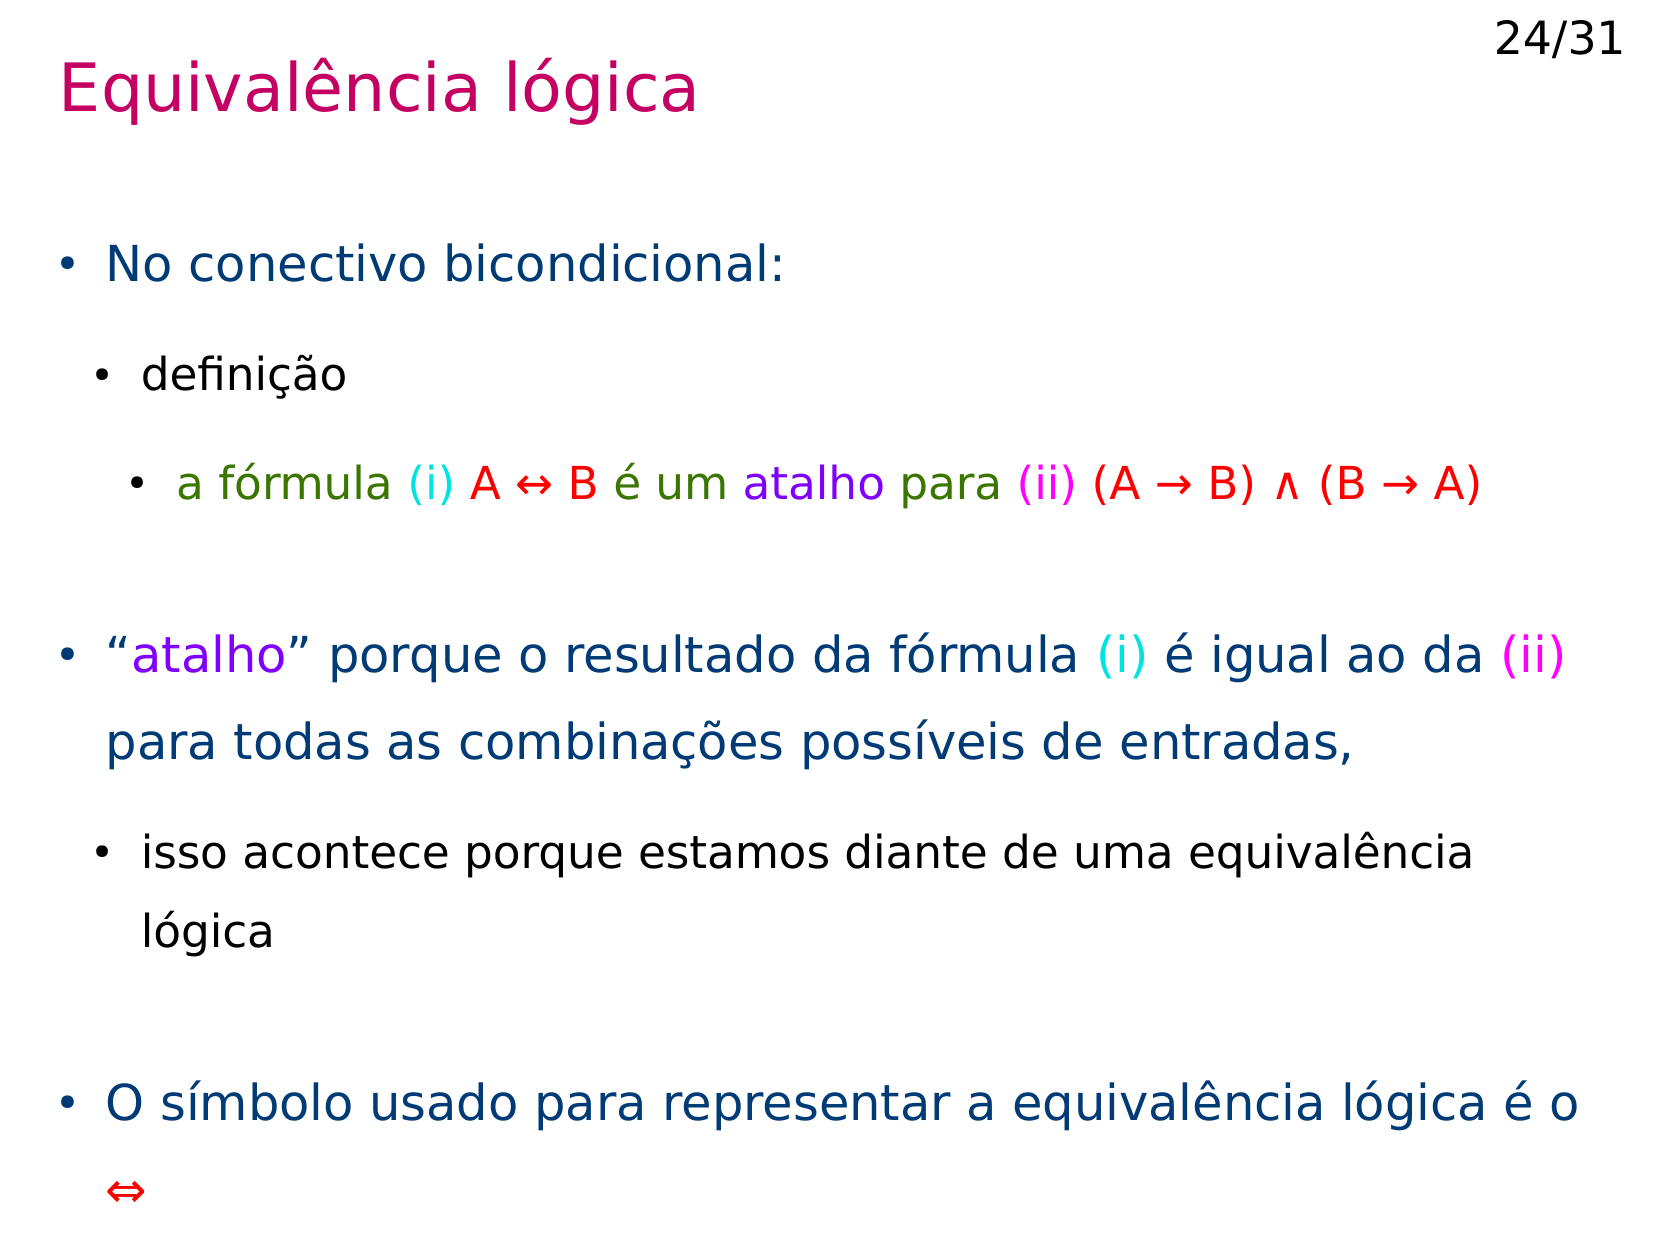

24
# Equivalência lógica
No conectivo bicondicional:
definição
a fórmula (i) A ↔ B é um atalho para (ii) (A → B) ∧ (B → A)
“atalho” porque o resultado da fórmula (i) é igual ao da (ii) para todas as combinações possíveis de entradas,
isso acontece porque estamos diante de uma equivalência lógica
O símbolo usado para representar a equivalência lógica é o ⇔